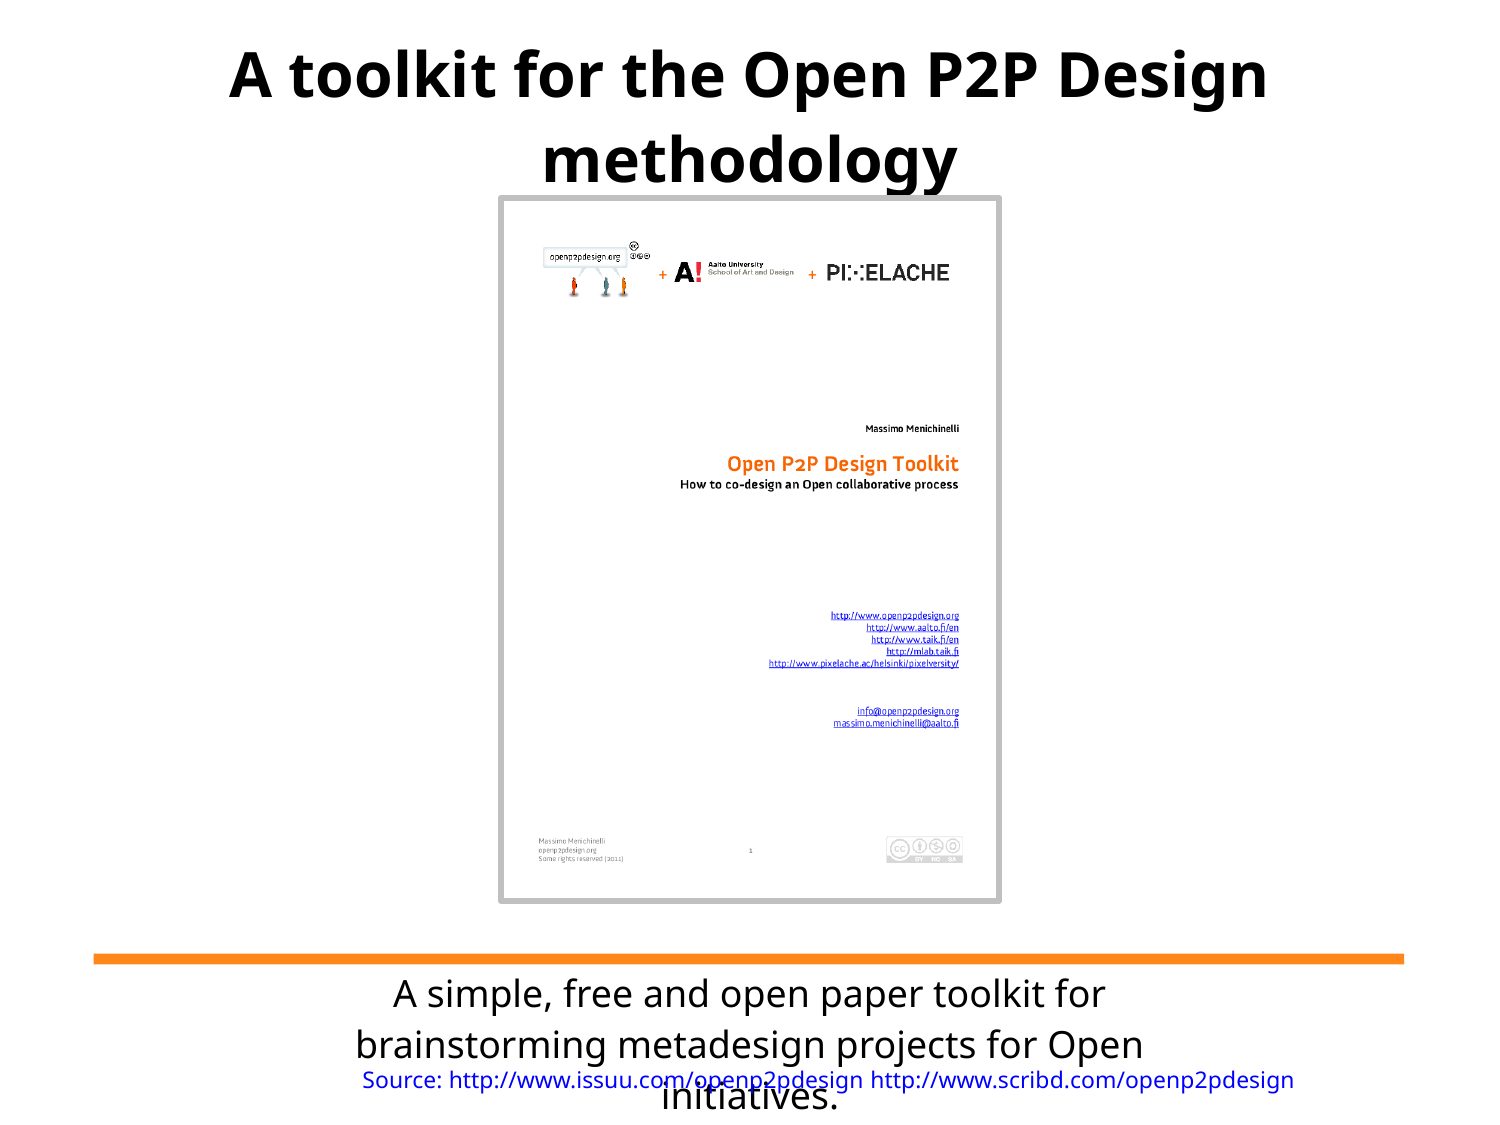

# A toolkit for the Open P2P Design methodology
A simple, free and open paper toolkit for brainstorming metadesign projects for Open initiatives.
Source: http://www.issuu.com/openp2pdesign http://www.scribd.com/openp2pdesign